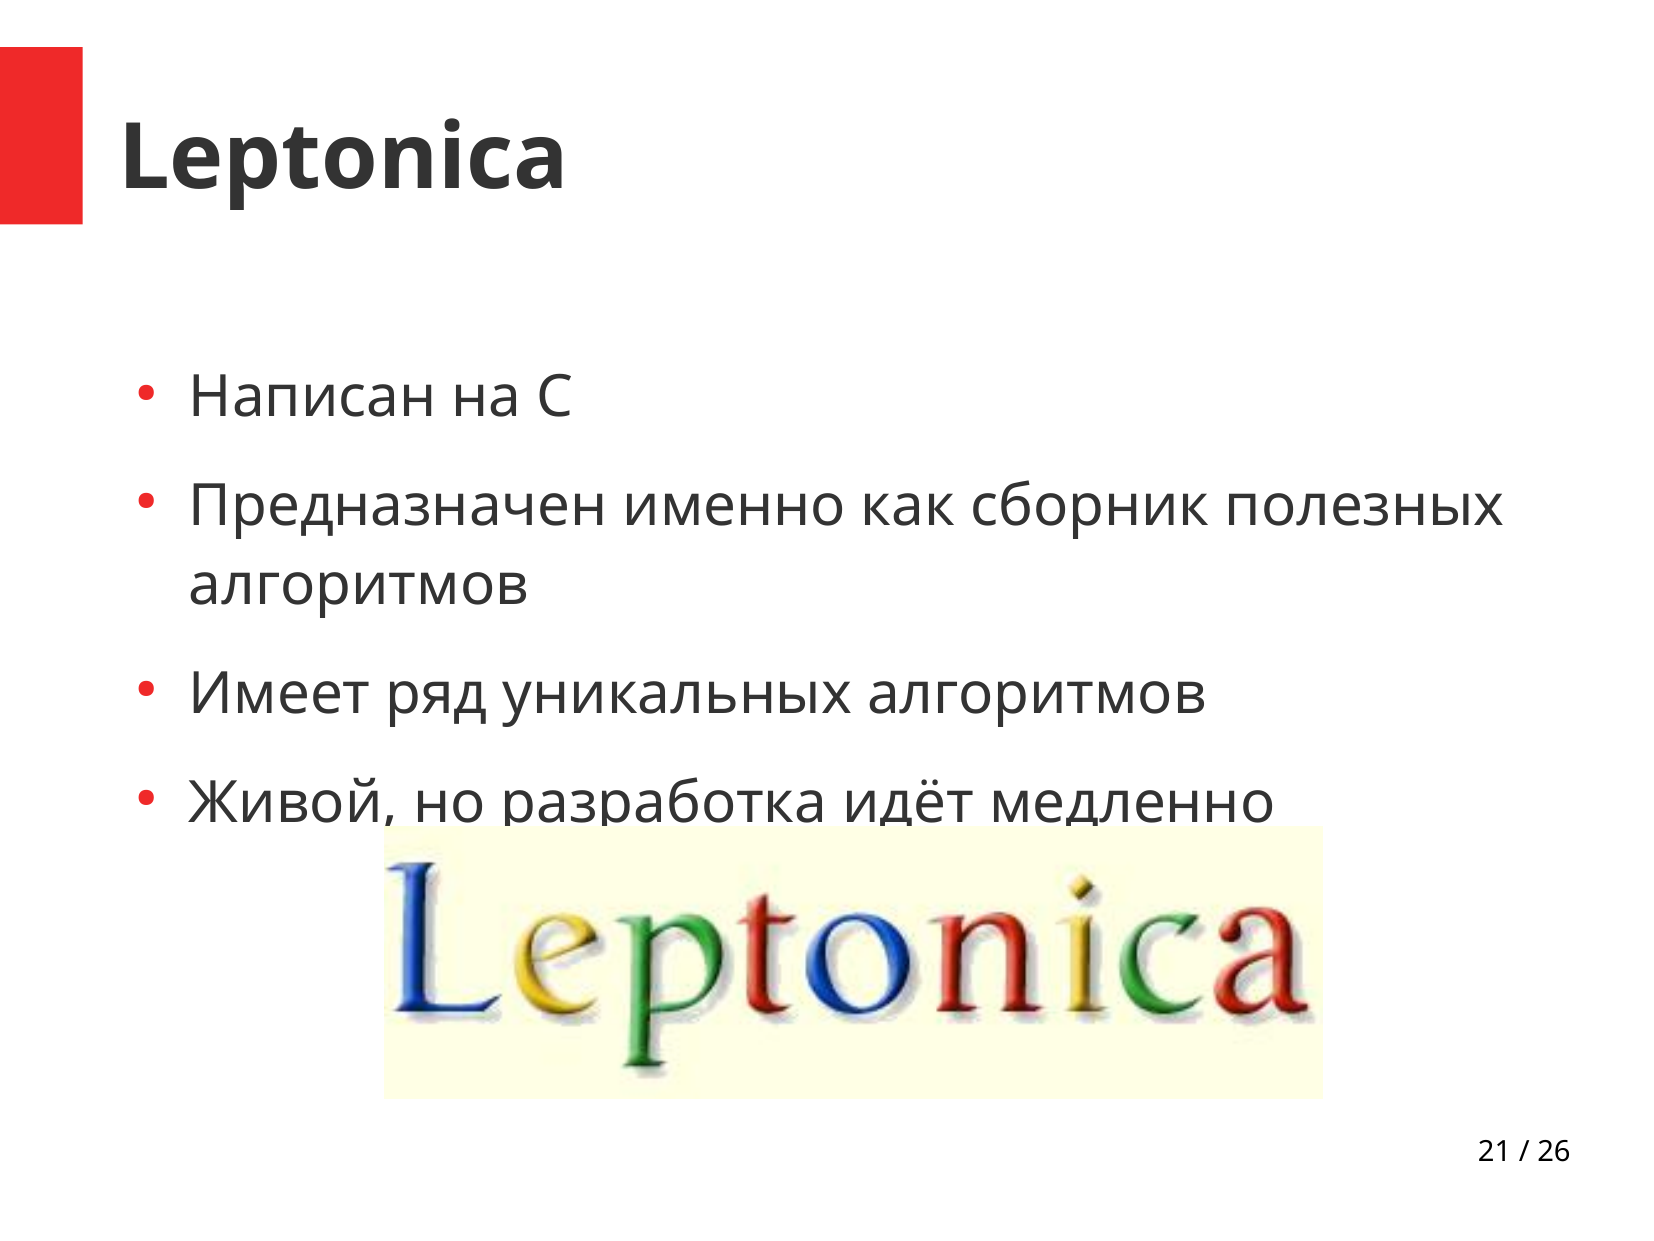

# Leptonica
Написан на C
Предназначен именно как сборник полезных алгоритмов
Имеет ряд уникальных алгоритмов
Живой, но разработка идёт медленно
21